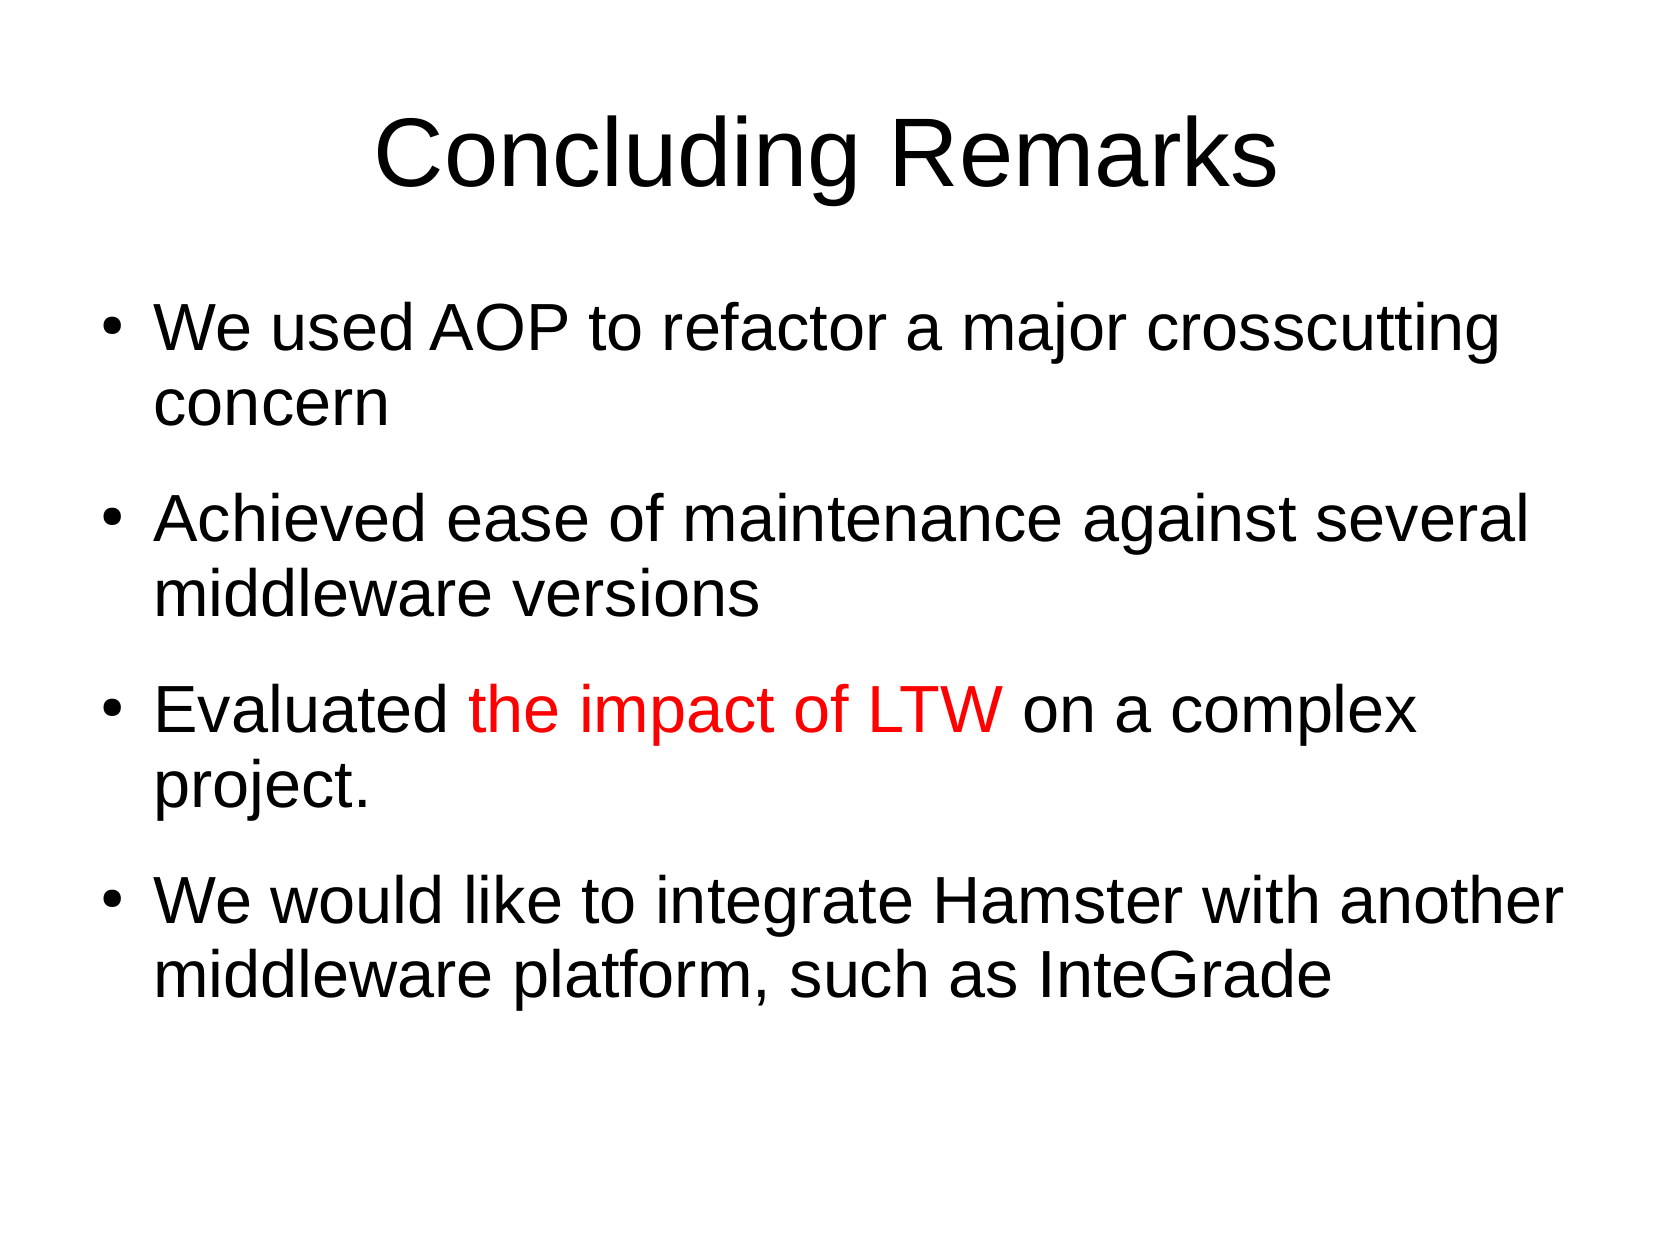

# Concluding Remarks
We used AOP to refactor a major crosscutting concern
Achieved ease of maintenance against several middleware versions
Evaluated the impact of LTW on a complex project.
We would like to integrate Hamster with another middleware platform, such as InteGrade